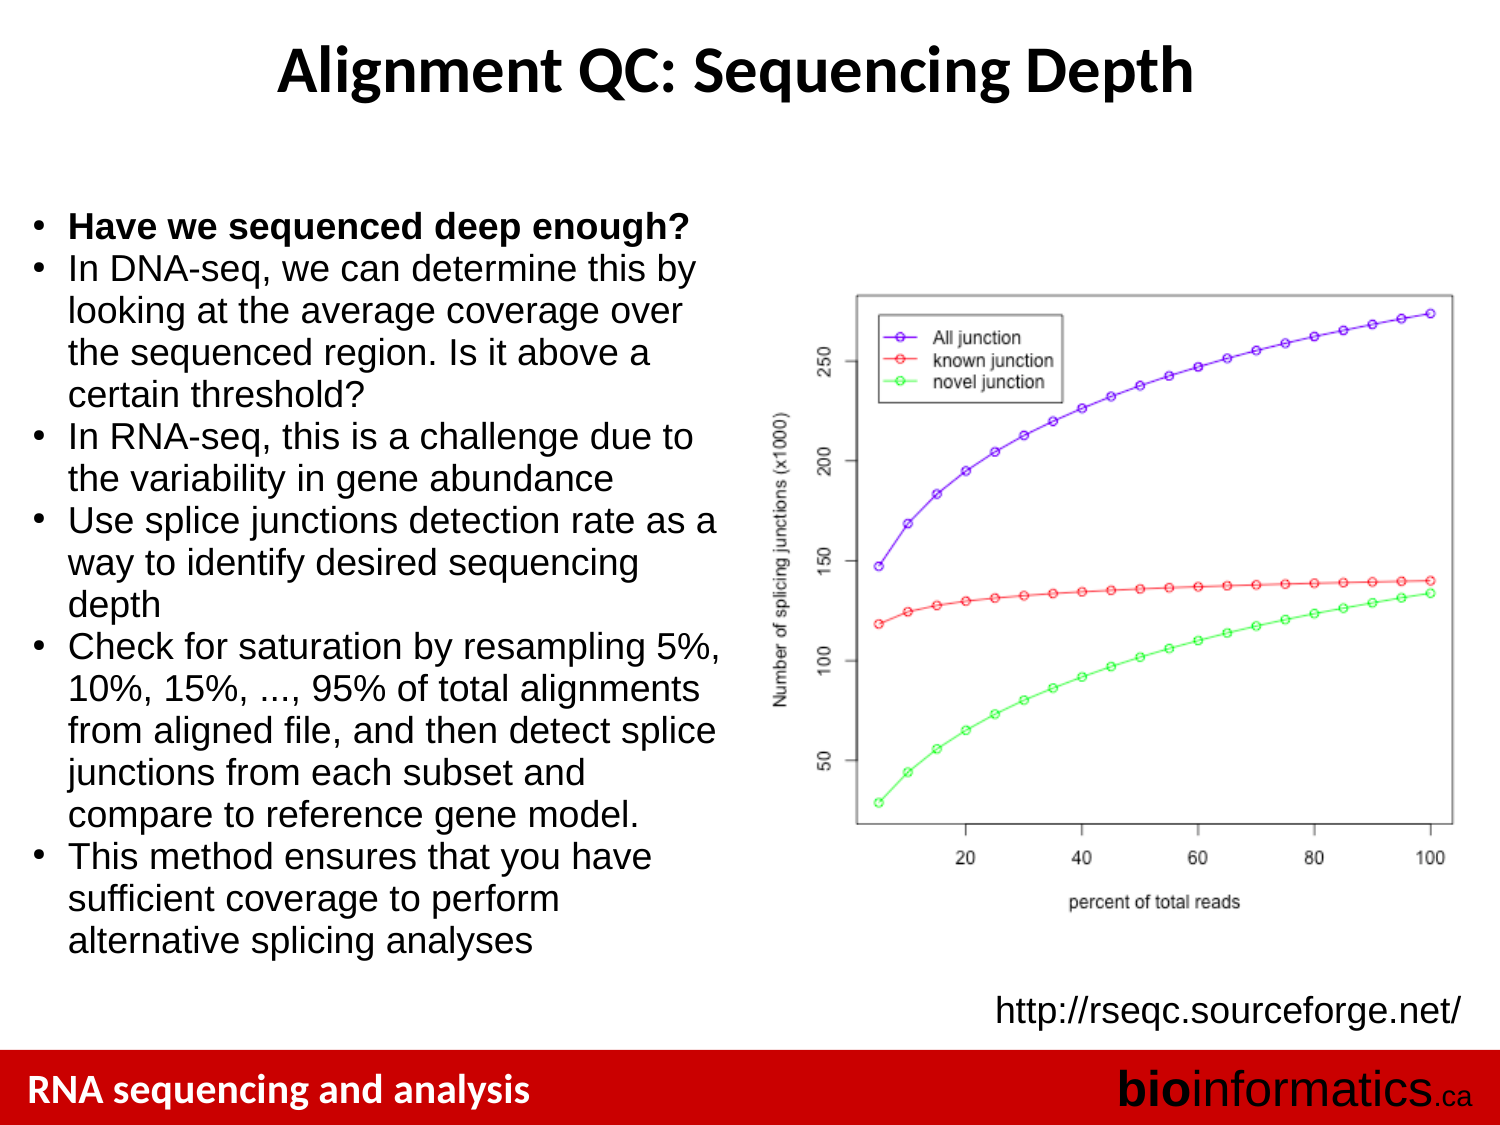

# Alignment QC: Sequencing Depth
Have we sequenced deep enough?
In DNA-seq, we can determine this by looking at the average coverage over the sequenced region. Is it above a certain threshold?
In RNA-seq, this is a challenge due to the variability in gene abundance
Use splice junctions detection rate as a way to identify desired sequencing depth
Check for saturation by resampling 5%, 10%, 15%, ..., 95% of total alignments from aligned file, and then detect splice junctions from each subset and compare to reference gene model.
This method ensures that you have sufficient coverage to perform alternative splicing analyses
http://rseqc.sourceforge.net/